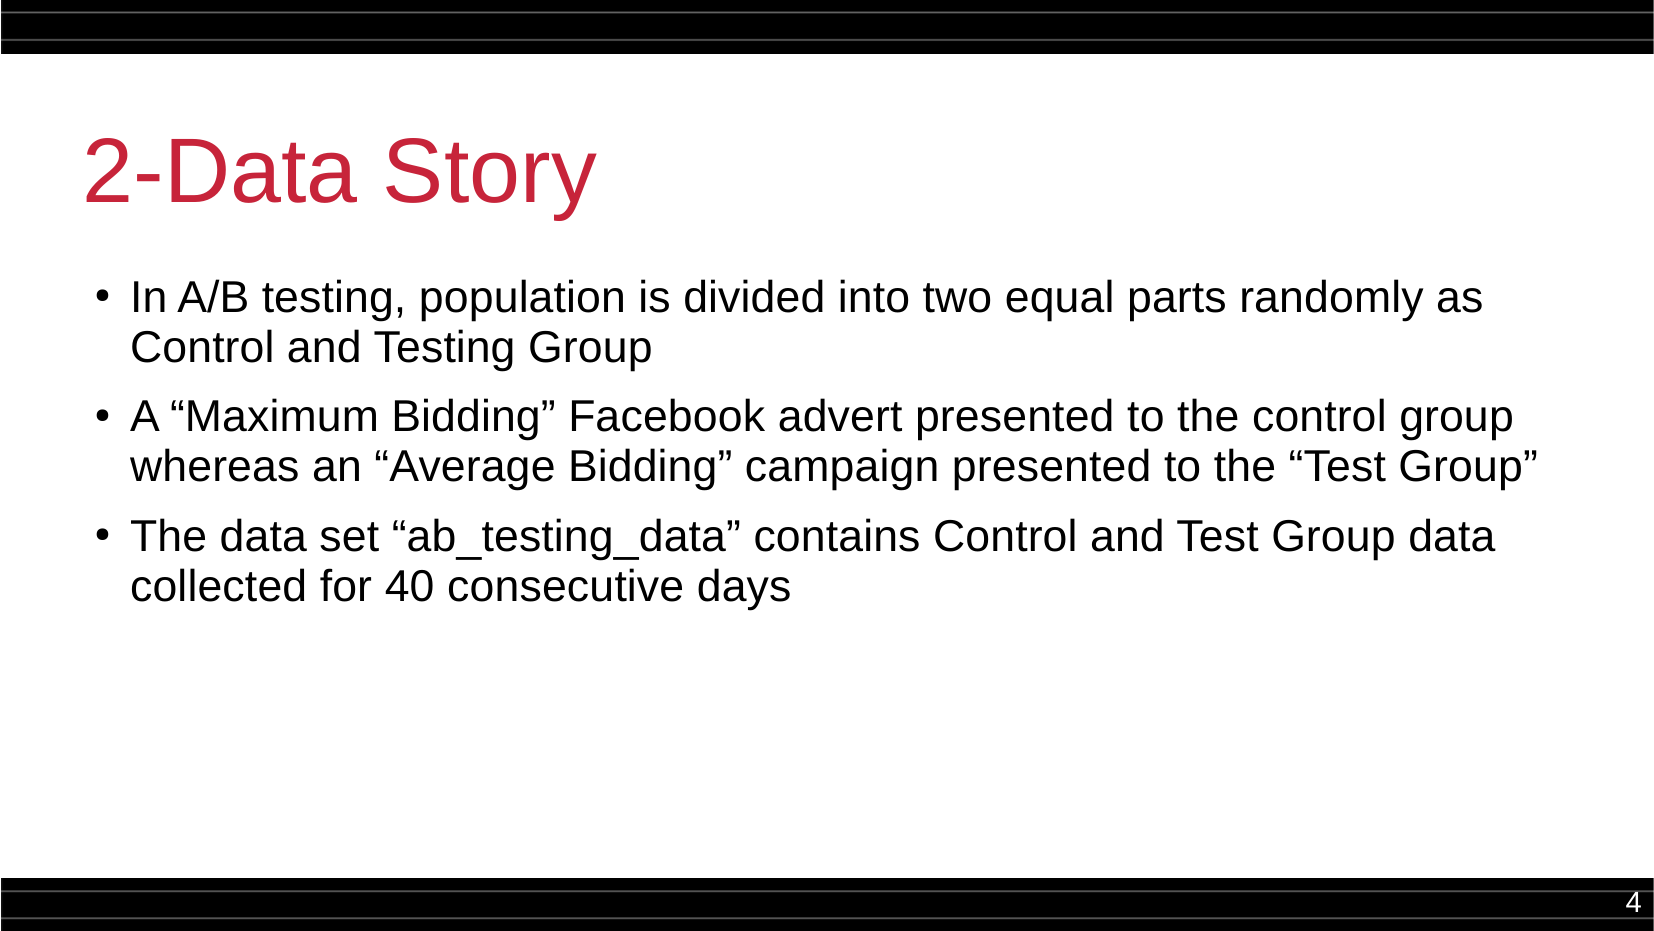

# 2-Data Story
In A/B testing, population is divided into two equal parts randomly as Control and Testing Group
A “Maximum Bidding” Facebook advert presented to the control group whereas an “Average Bidding” campaign presented to the “Test Group”
The data set “ab_testing_data” contains Control and Test Group data collected for 40 consecutive days